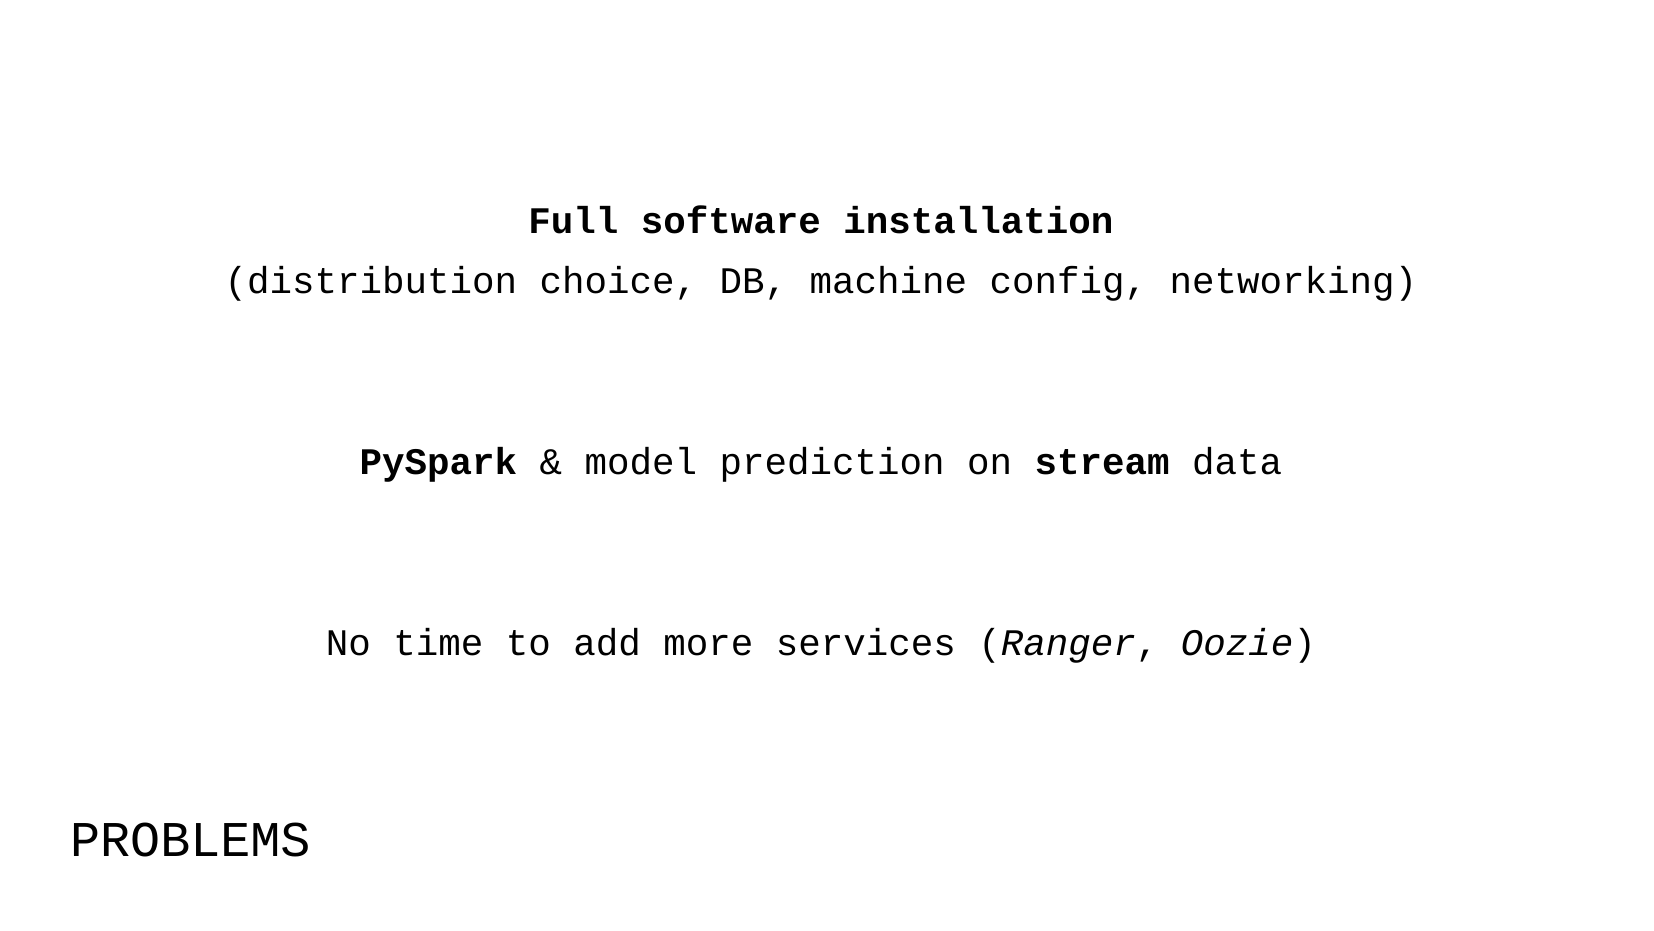

Full software installation
(distribution choice, DB, machine config, networking)
PySpark & model prediction on stream data
No time to add more services (Ranger, Oozie)
# PROBLEMS